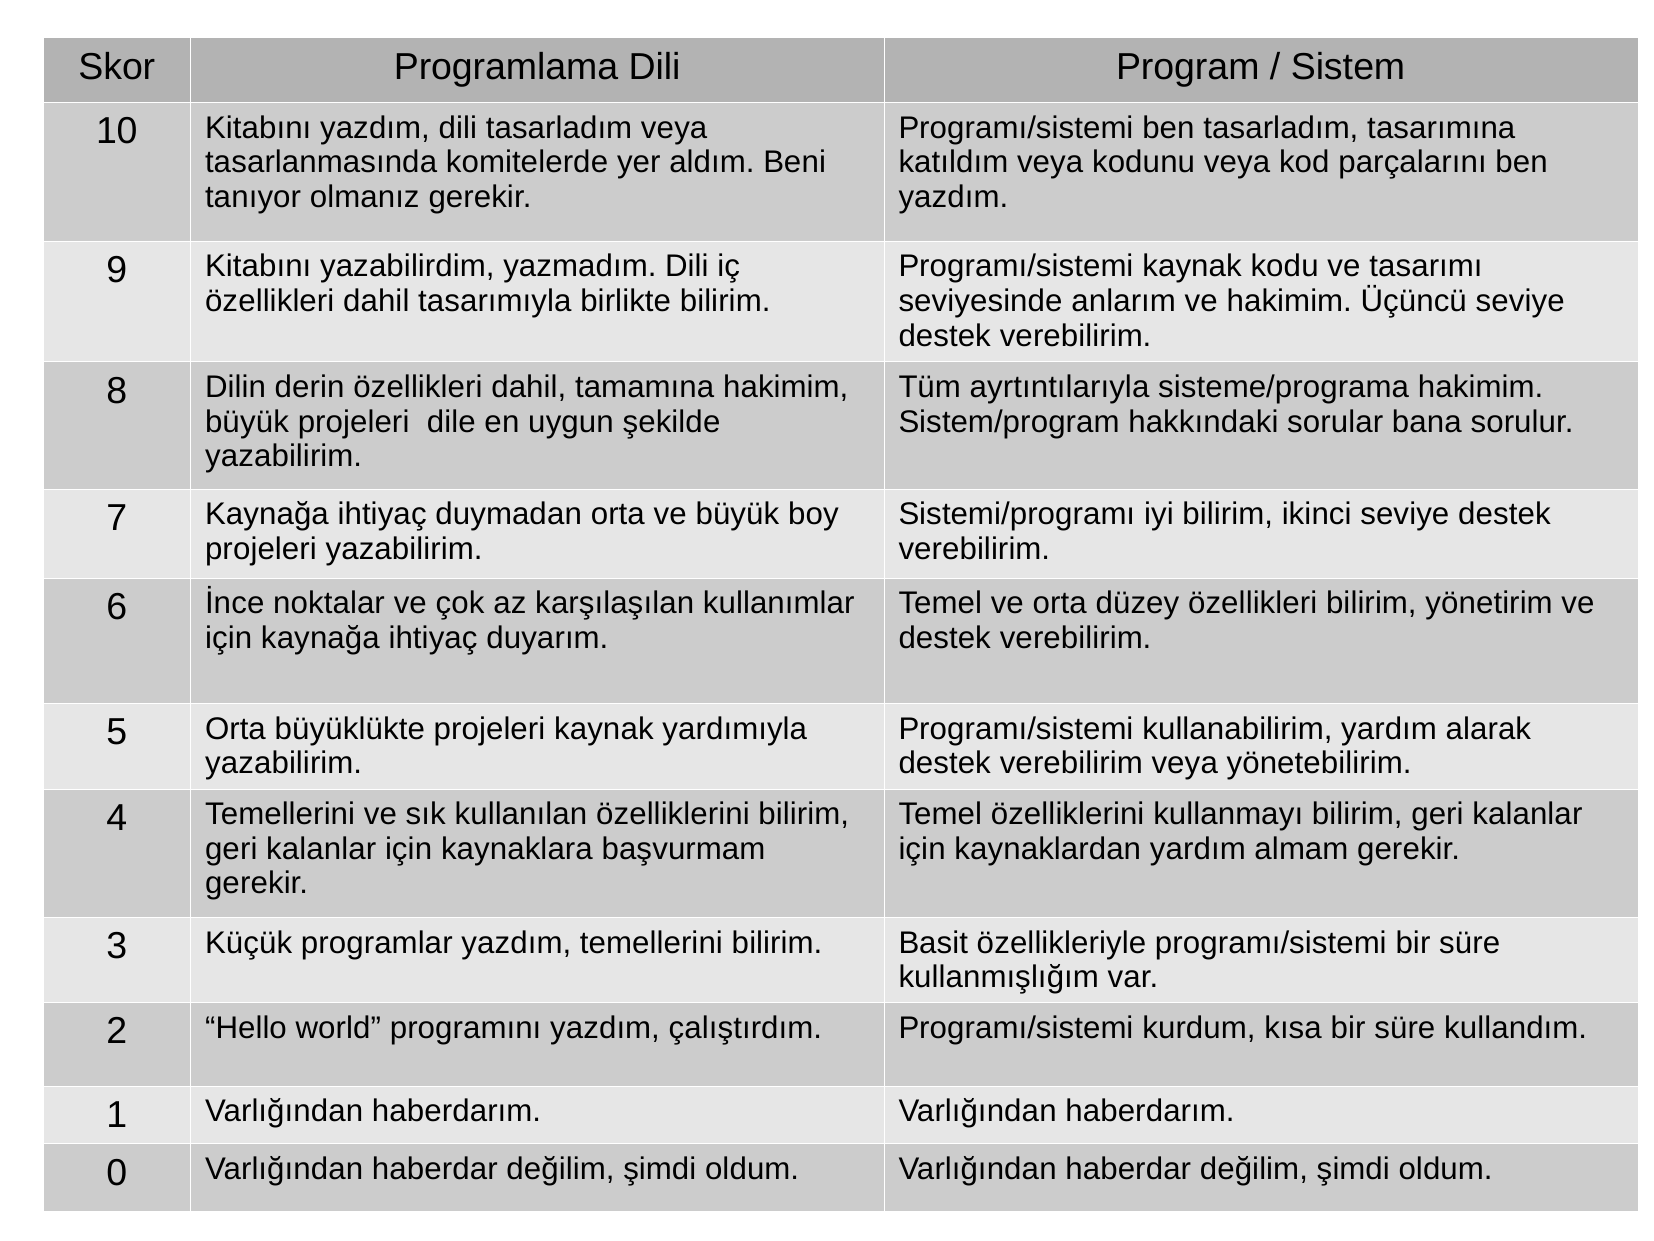

| Skor | Programlama Dili | Program / Sistem |
| --- | --- | --- |
| 10 | Kitabını yazdım, dili tasarladım veya tasarlanmasında komitelerde yer aldım. Beni tanıyor olmanız gerekir. | Programı/sistemi ben tasarladım, tasarımına katıldım veya kodunu veya kod parçalarını ben yazdım. |
| 9 | Kitabını yazabilirdim, yazmadım. Dili iç özellikleri dahil tasarımıyla birlikte bilirim. | Programı/sistemi kaynak kodu ve tasarımı seviyesinde anlarım ve hakimim. Üçüncü seviye destek verebilirim. |
| 8 | Dilin derin özellikleri dahil, tamamına hakimim, büyük projeleri dile en uygun şekilde yazabilirim. | Tüm ayrtıntılarıyla sisteme/programa hakimim. Sistem/program hakkındaki sorular bana sorulur. |
| 7 | Kaynağa ihtiyaç duymadan orta ve büyük boy projeleri yazabilirim. | Sistemi/programı iyi bilirim, ikinci seviye destek verebilirim. |
| 6 | İnce noktalar ve çok az karşılaşılan kullanımlar için kaynağa ihtiyaç duyarım. | Temel ve orta düzey özellikleri bilirim, yönetirim ve destek verebilirim. |
| 5 | Orta büyüklükte projeleri kaynak yardımıyla yazabilirim. | Programı/sistemi kullanabilirim, yardım alarak destek verebilirim veya yönetebilirim. |
| 4 | Temellerini ve sık kullanılan özelliklerini bilirim, geri kalanlar için kaynaklara başvurmam gerekir. | Temel özelliklerini kullanmayı bilirim, geri kalanlar için kaynaklardan yardım almam gerekir. |
| 3 | Küçük programlar yazdım, temellerini bilirim. | Basit özellikleriyle programı/sistemi bir süre kullanmışlığım var. |
| 2 | “Hello world” programını yazdım, çalıştırdım. | Programı/sistemi kurdum, kısa bir süre kullandım. |
| 1 | Varlığından haberdarım. | Varlığından haberdarım. |
| 0 | Varlığından haberdar değilim, şimdi oldum. | Varlığından haberdar değilim, şimdi oldum. |